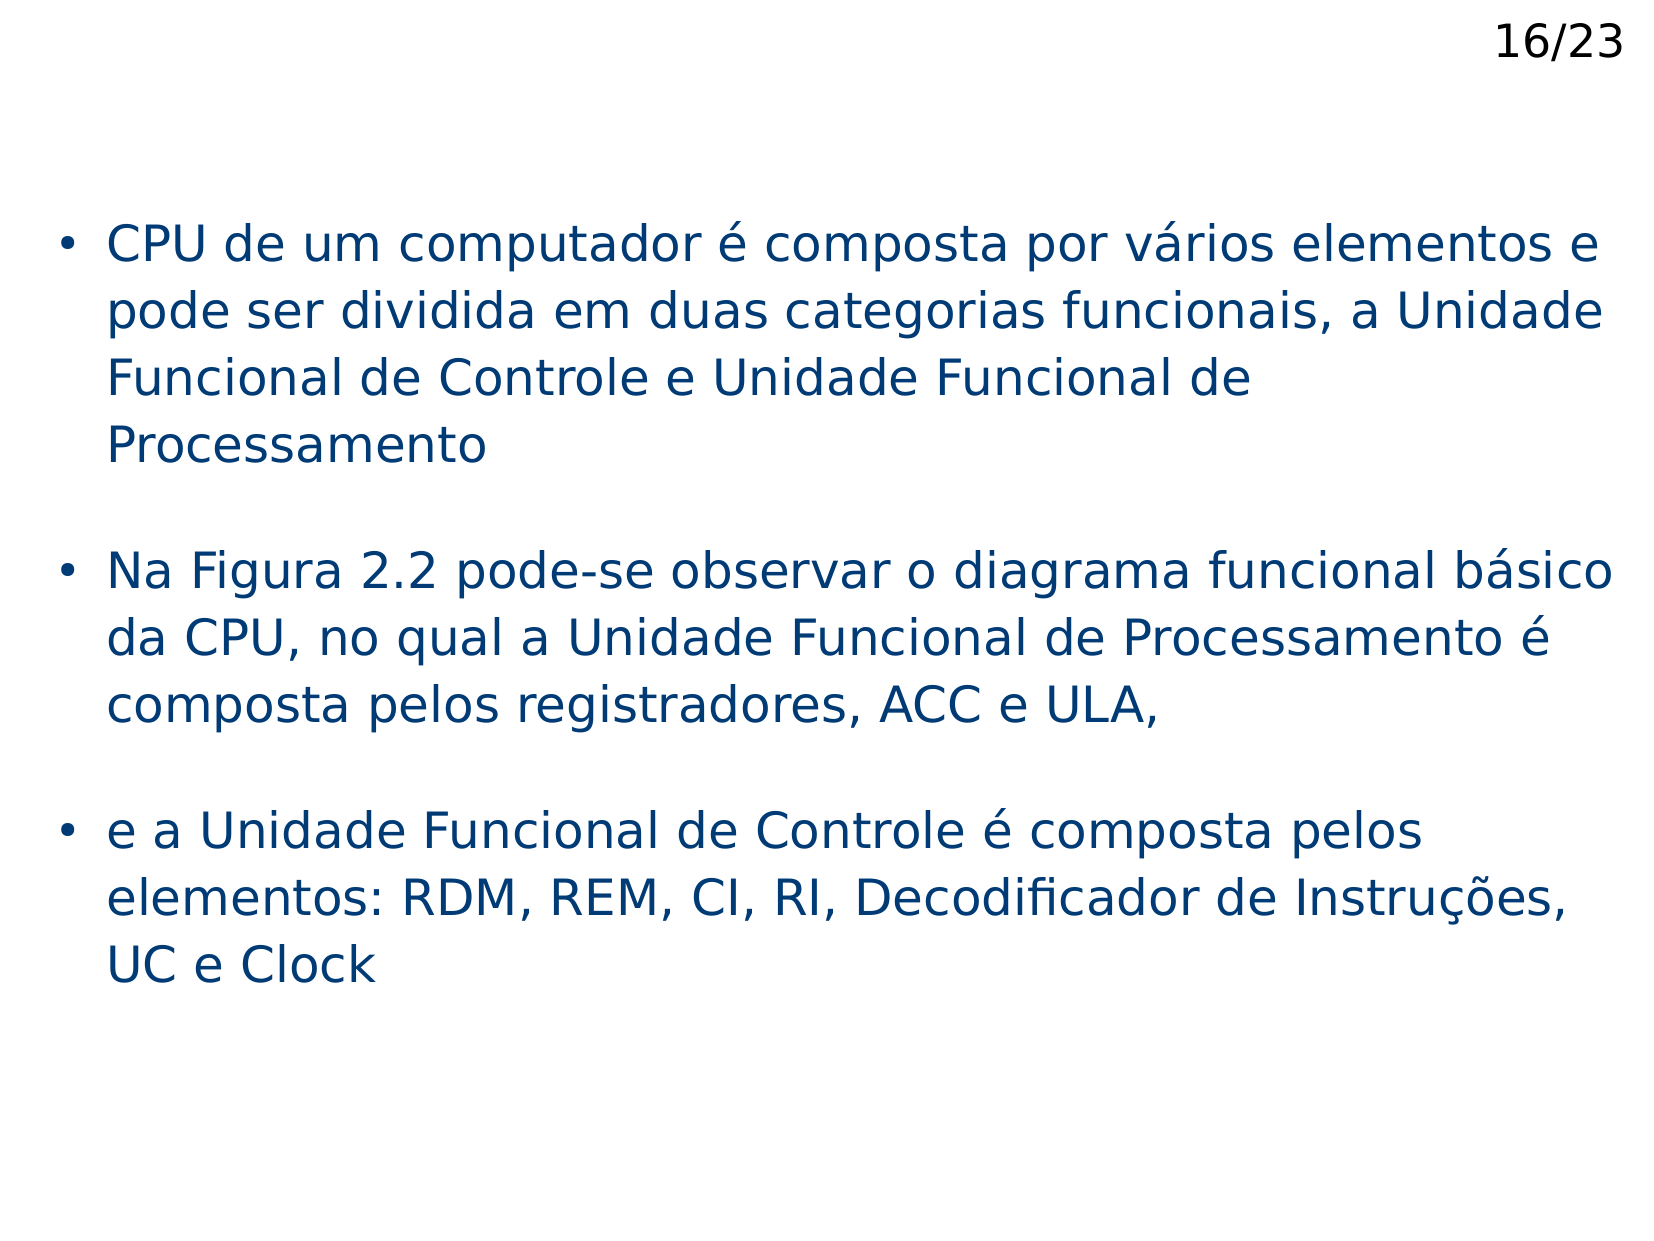

16
#
CPU de um computador é composta por vários elementos e pode ser dividida em duas categorias funcionais, a Unidade Funcional de Controle e Unidade Funcional de Processamento
Na Figura 2.2 pode-se observar o diagrama funcional básico da CPU, no qual a Unidade Funcional de Processamento é composta pelos registradores, ACC e ULA,
e a Unidade Funcional de Controle é composta pelos elementos: RDM, REM, CI, RI, Decodificador de Instruções, UC e Clock